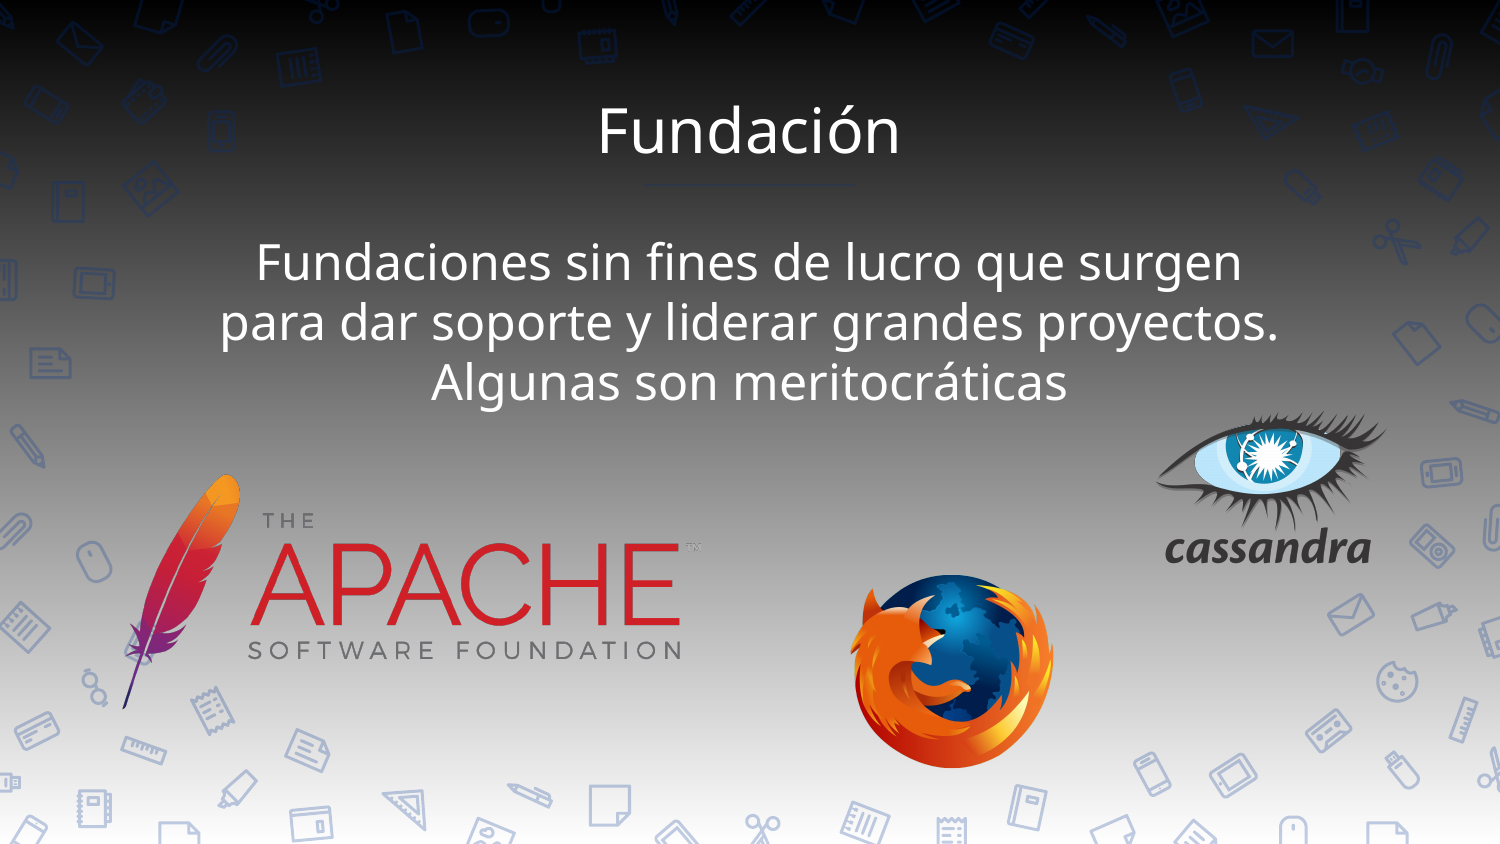

# Fundación
Fundaciones sin fines de lucro que surgen para dar soporte y liderar grandes proyectos. Algunas son meritocráticas